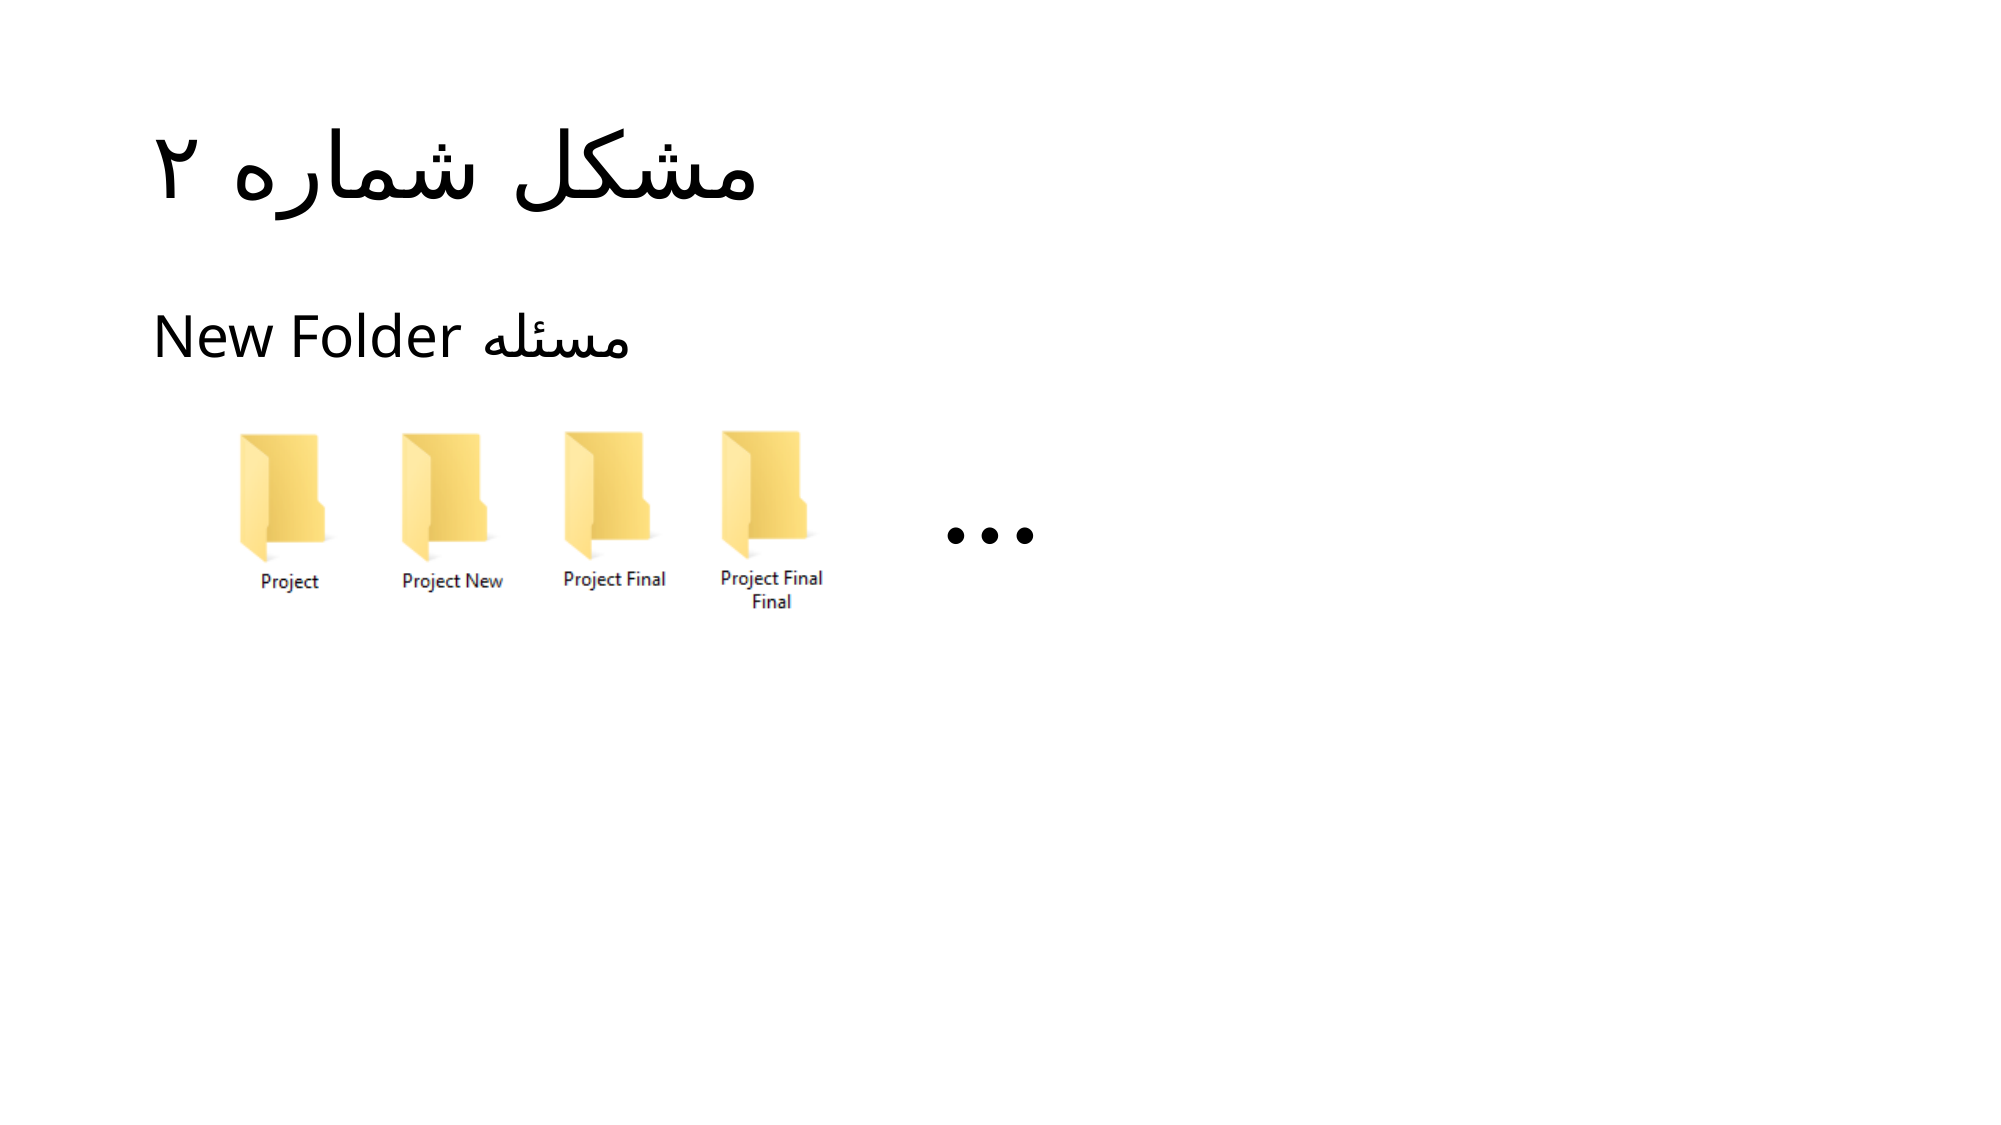

# مشکل شماره ۲
مسئله New Folder
…